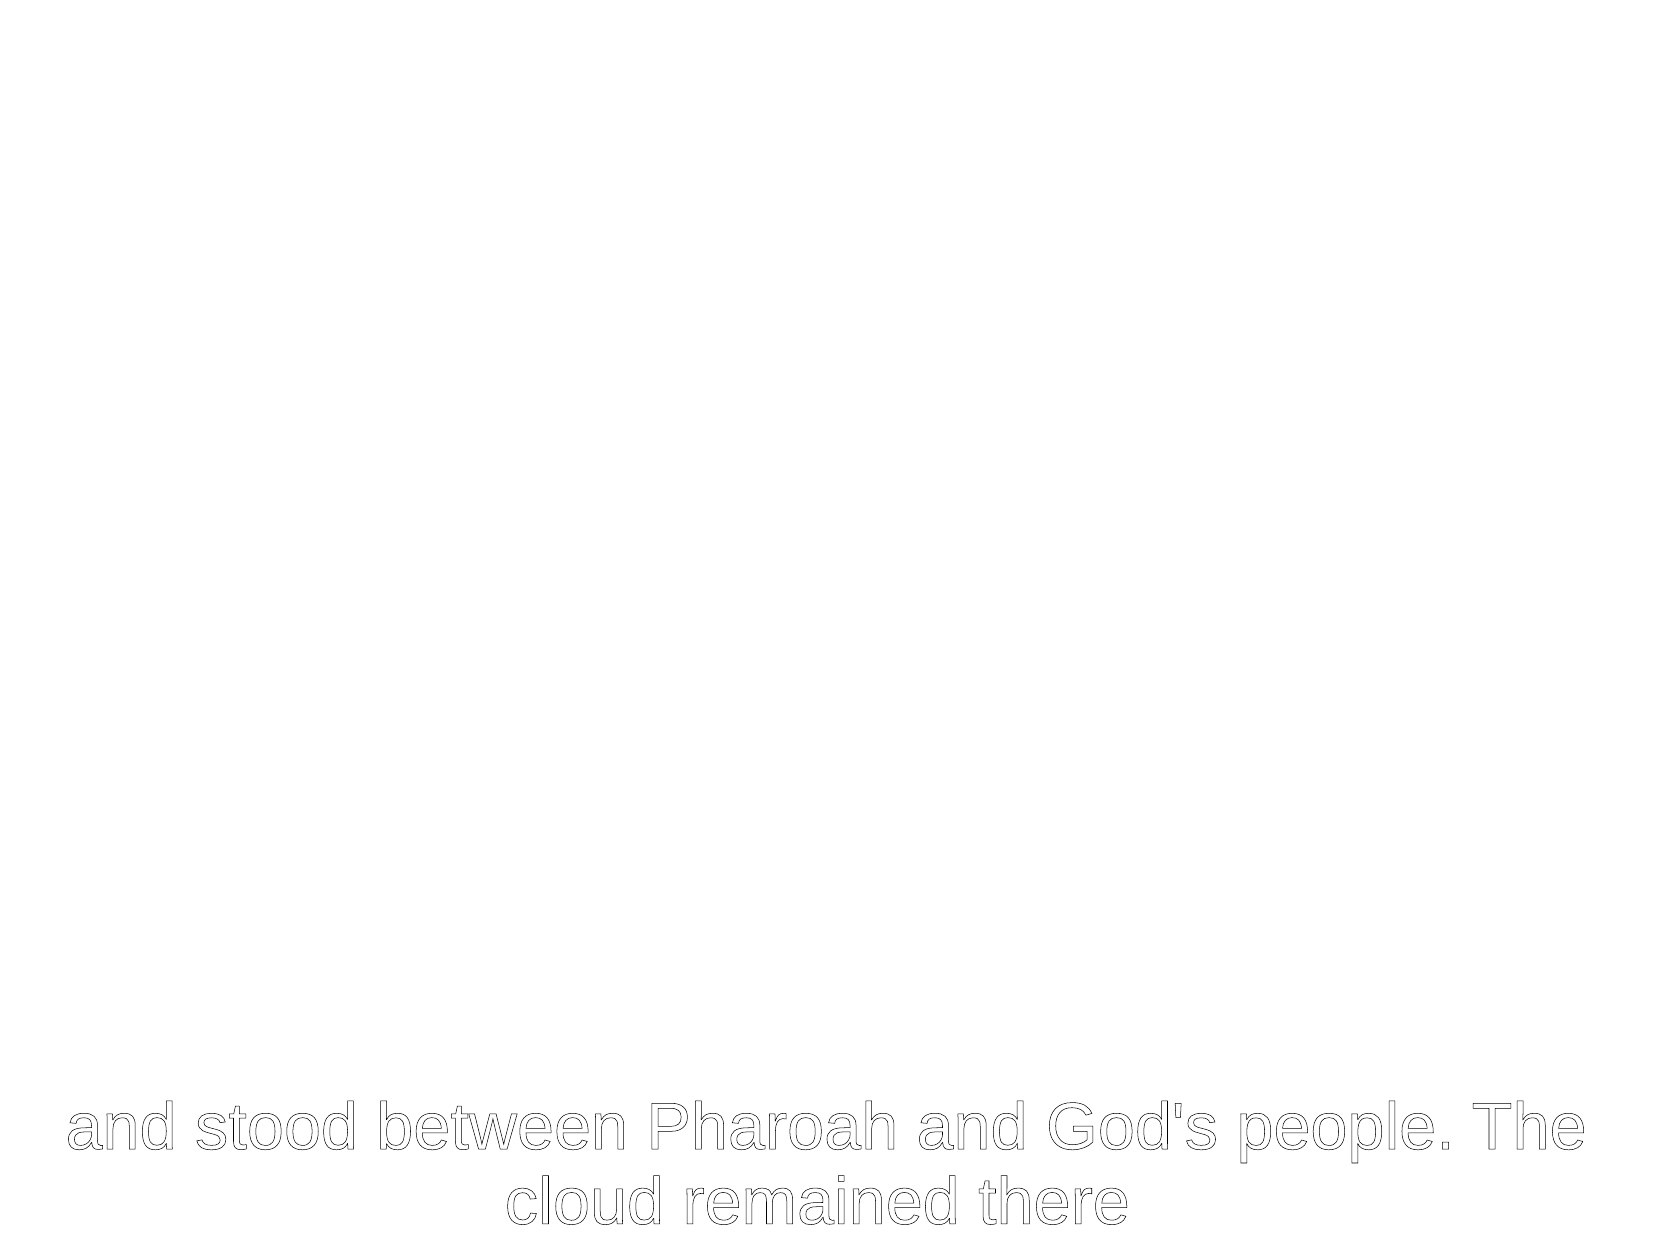

# and stood between Pharoah and God's people. The cloud remained there